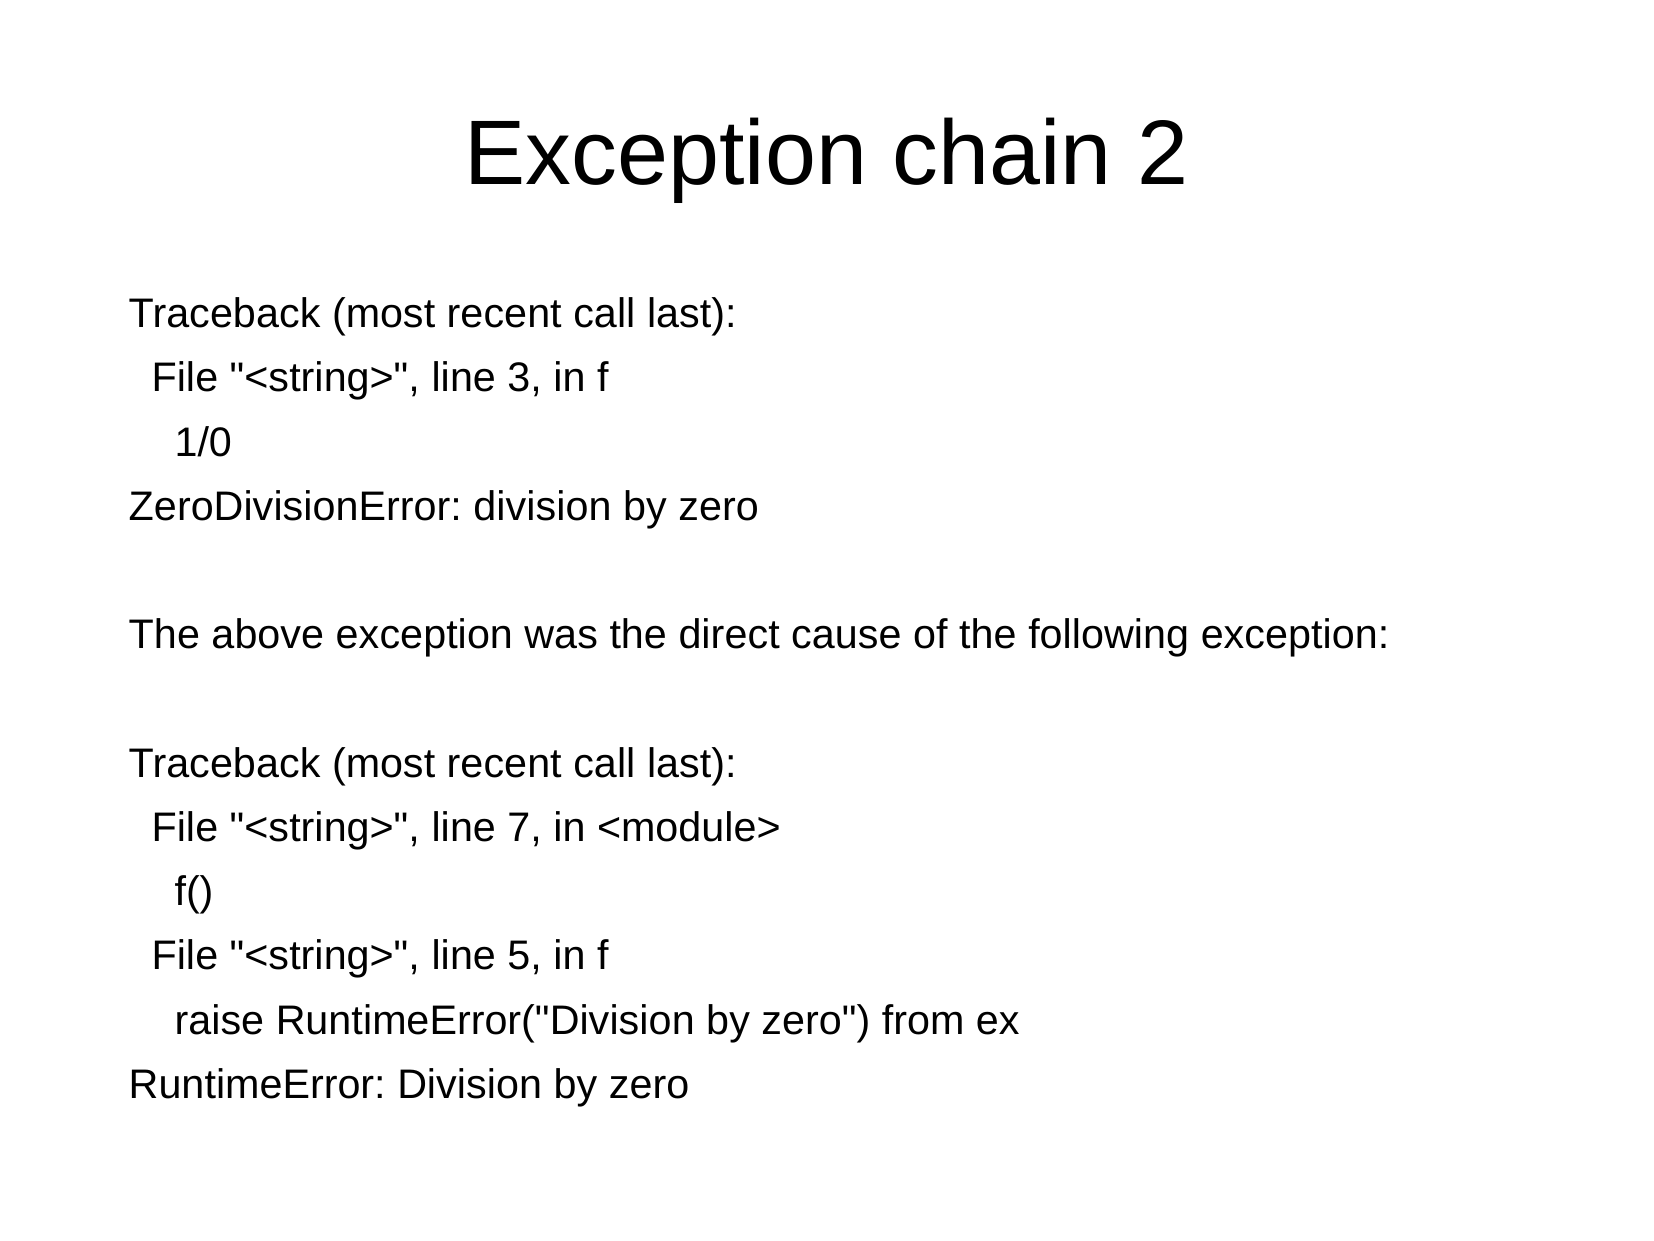

# Exception chain 2
 Traceback (most recent call last):
 File "<string>", line 3, in f
 1/0
 ZeroDivisionError: division by zero
 The above exception was the direct cause of the following exception:
 Traceback (most recent call last):
 File "<string>", line 7, in <module>
 f()
 File "<string>", line 5, in f
 raise RuntimeError("Division by zero") from ex
 RuntimeError: Division by zero